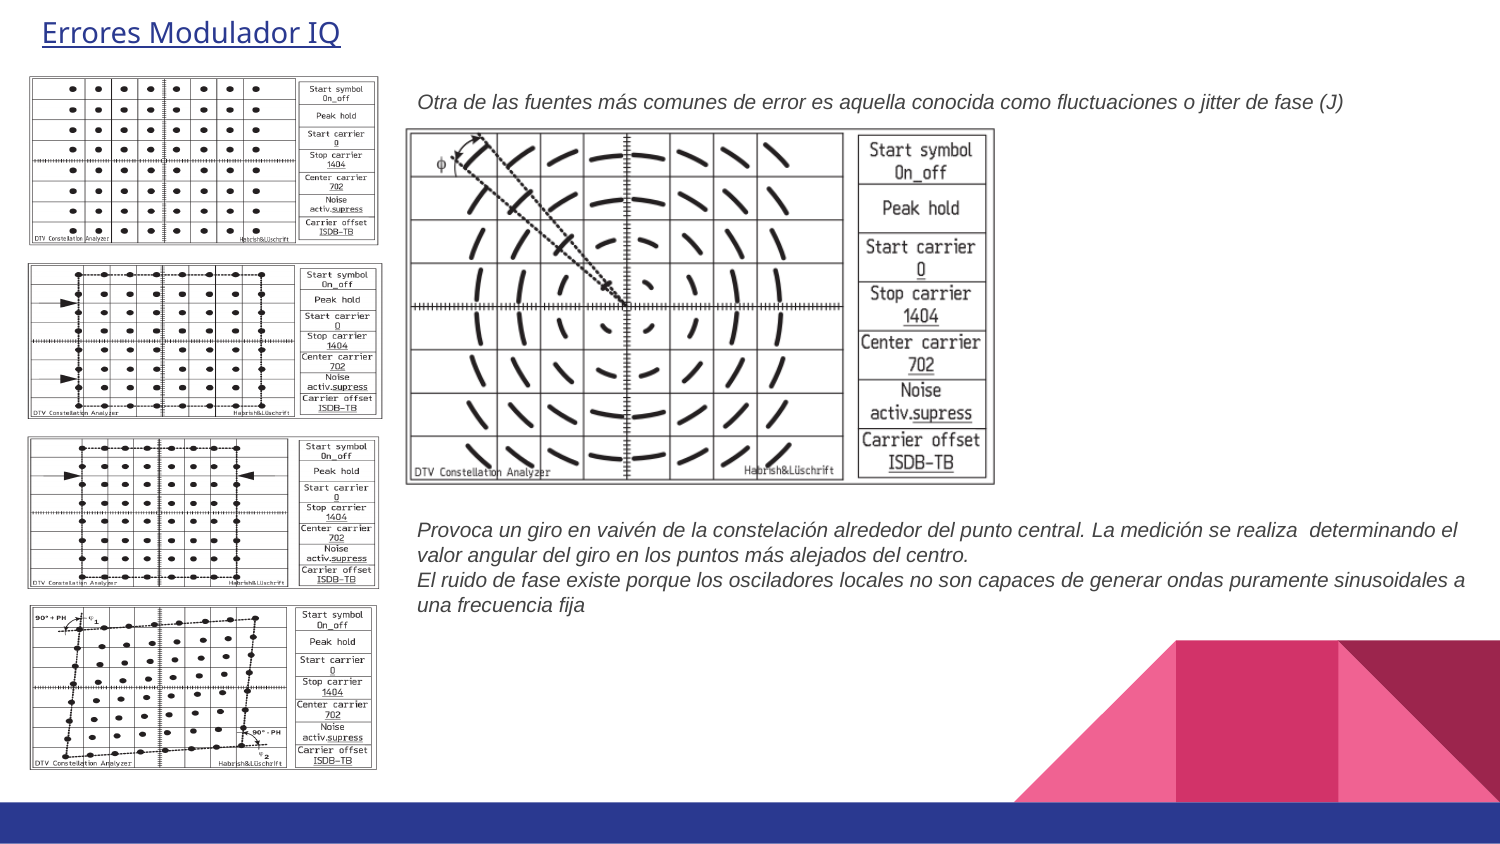

# Errores Modulador IQ
Otra de las fuentes más comunes de error es aquella conocida como fluctuaciones o jitter de fase (J)
Provoca un giro en vaivén de la constelación alrededor del punto central. La medición se realiza determinando el valor angular del giro en los puntos más alejados del centro.
El ruido de fase existe porque los osciladores locales no son capaces de generar ondas puramente sinusoidales a una frecuencia fija